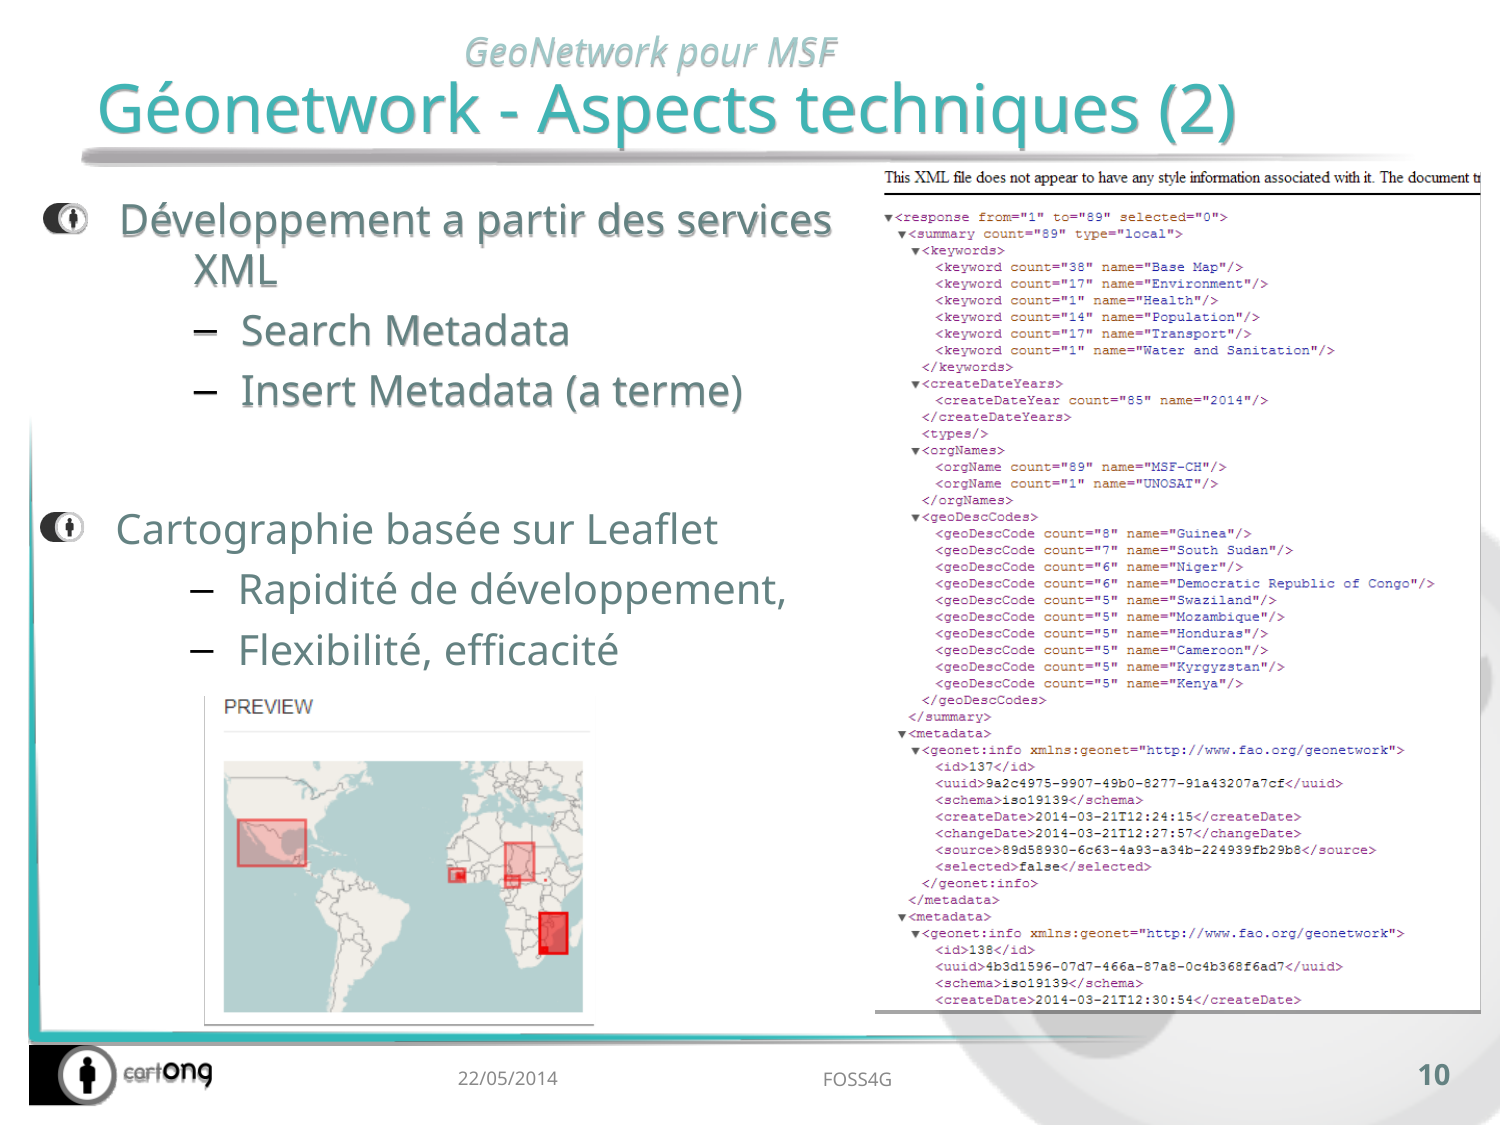

GeoNetwork pour MSF
# Géonetwork - Aspects techniques (2)
Développement a partir des services XML
Search Metadata
Insert Metadata (a terme)
Cartographie basée sur Leaflet
Rapidité de développement,
Flexibilité, efficacité
22/05/2014
FOSS4G